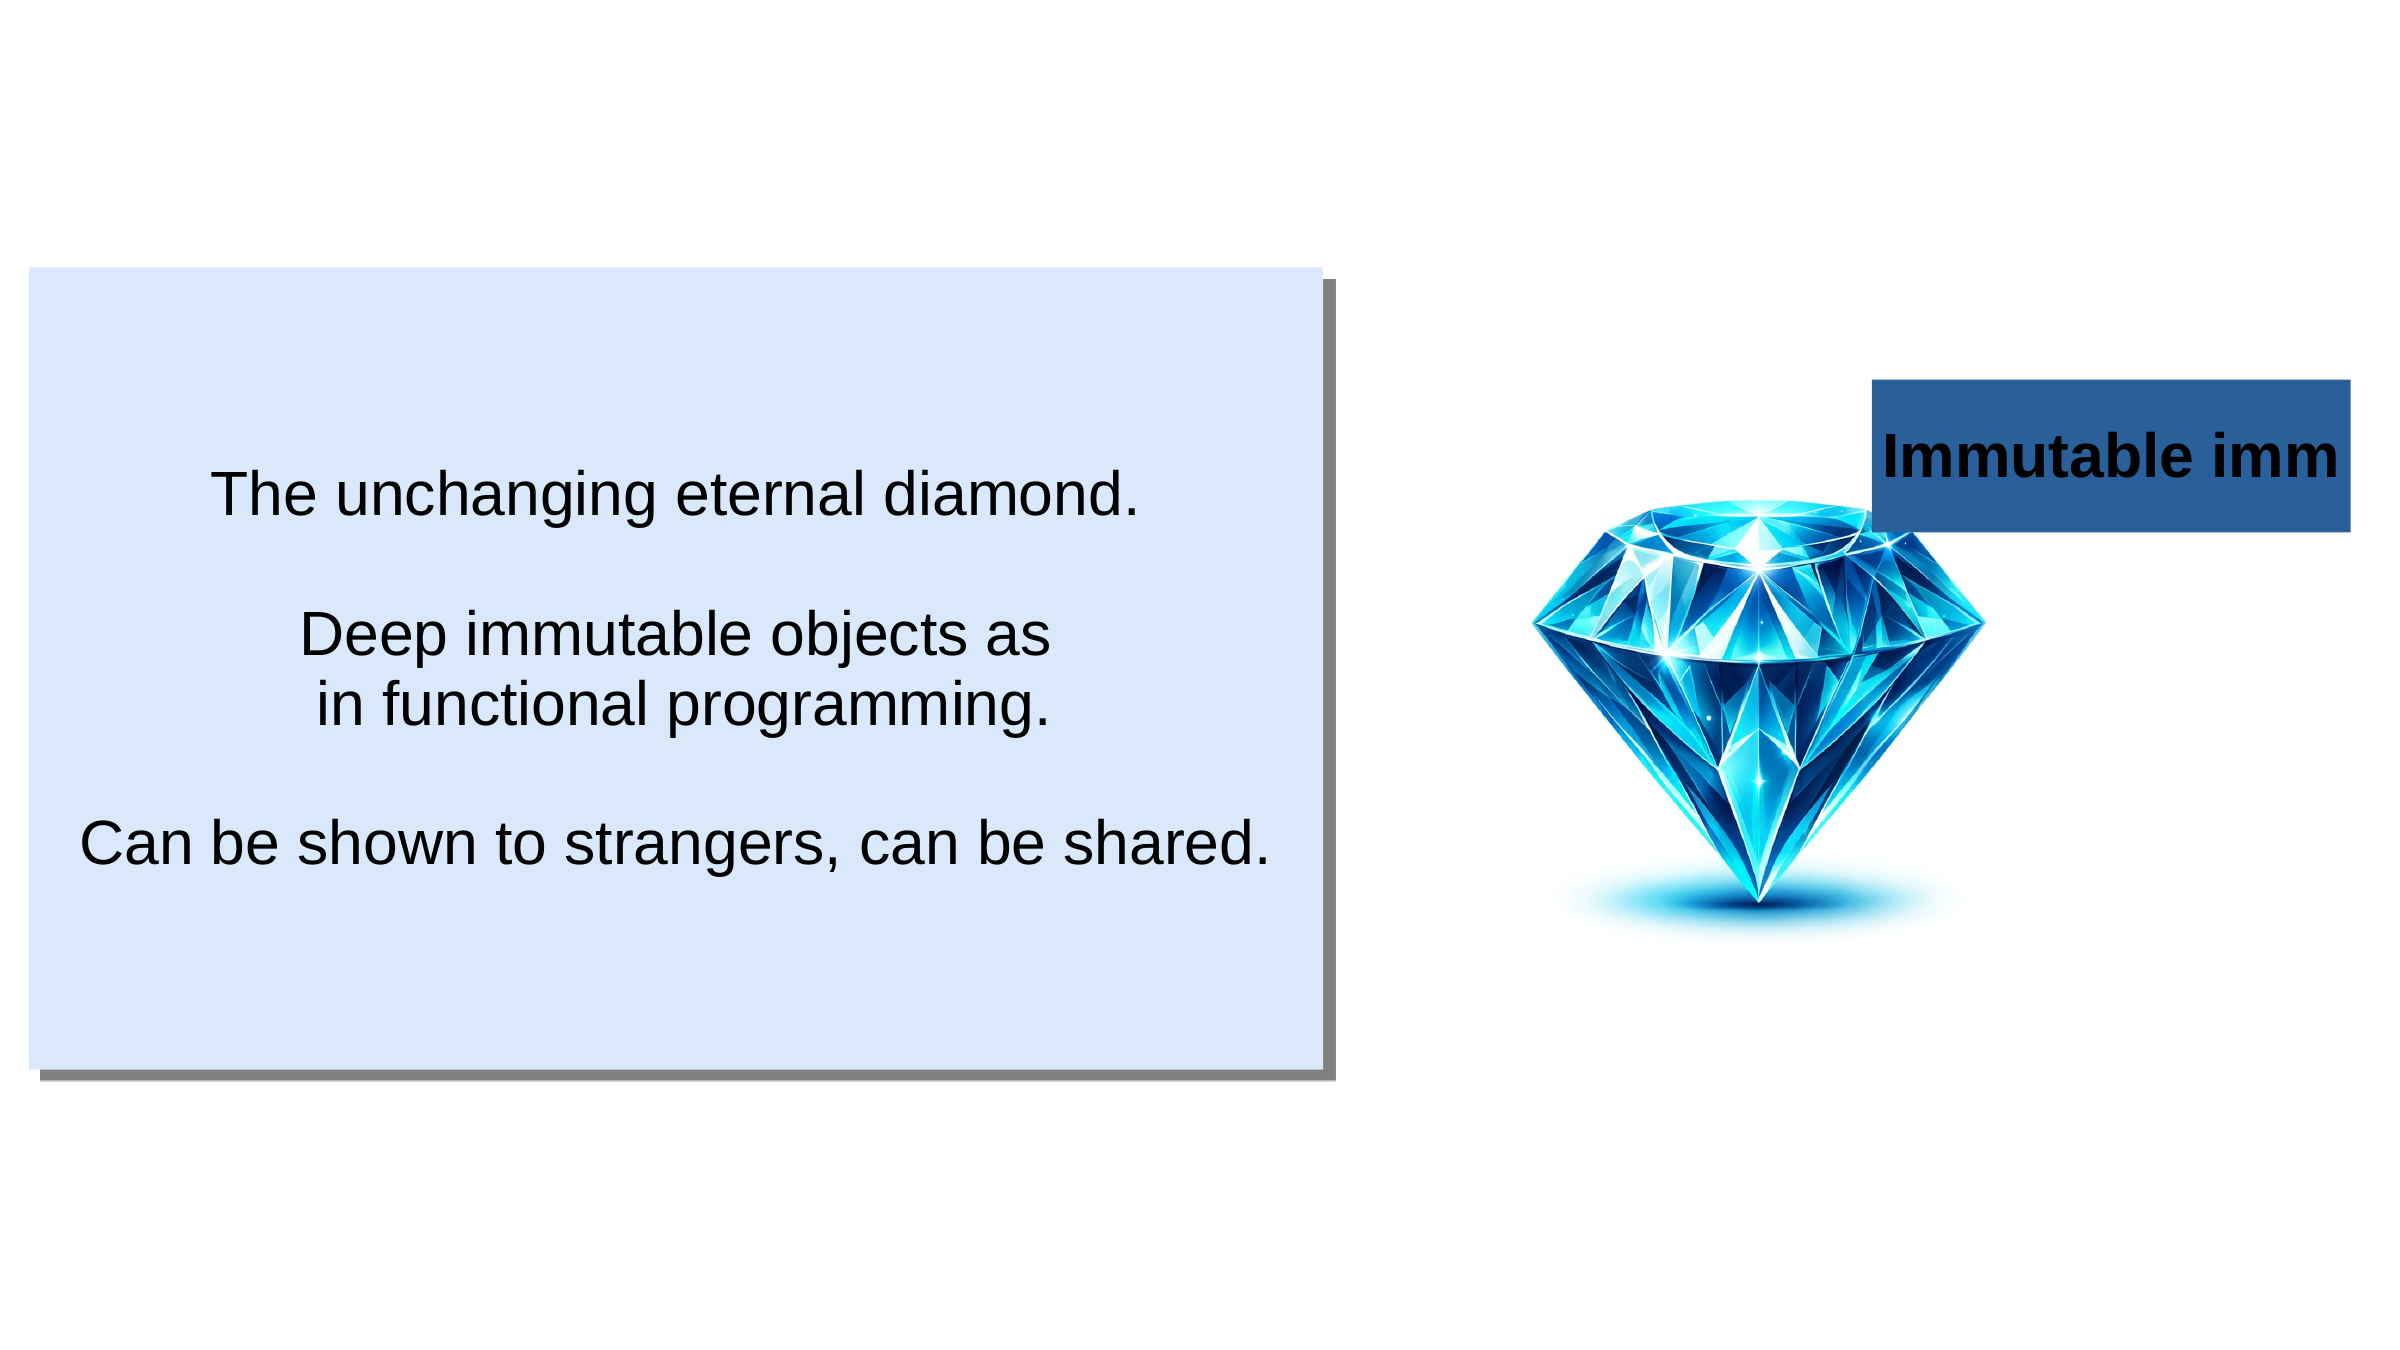

The unchanging eternal diamond.
Deep immutable objects as
 in functional programming.
Can be shown to strangers, can be shared.
Immutable imm